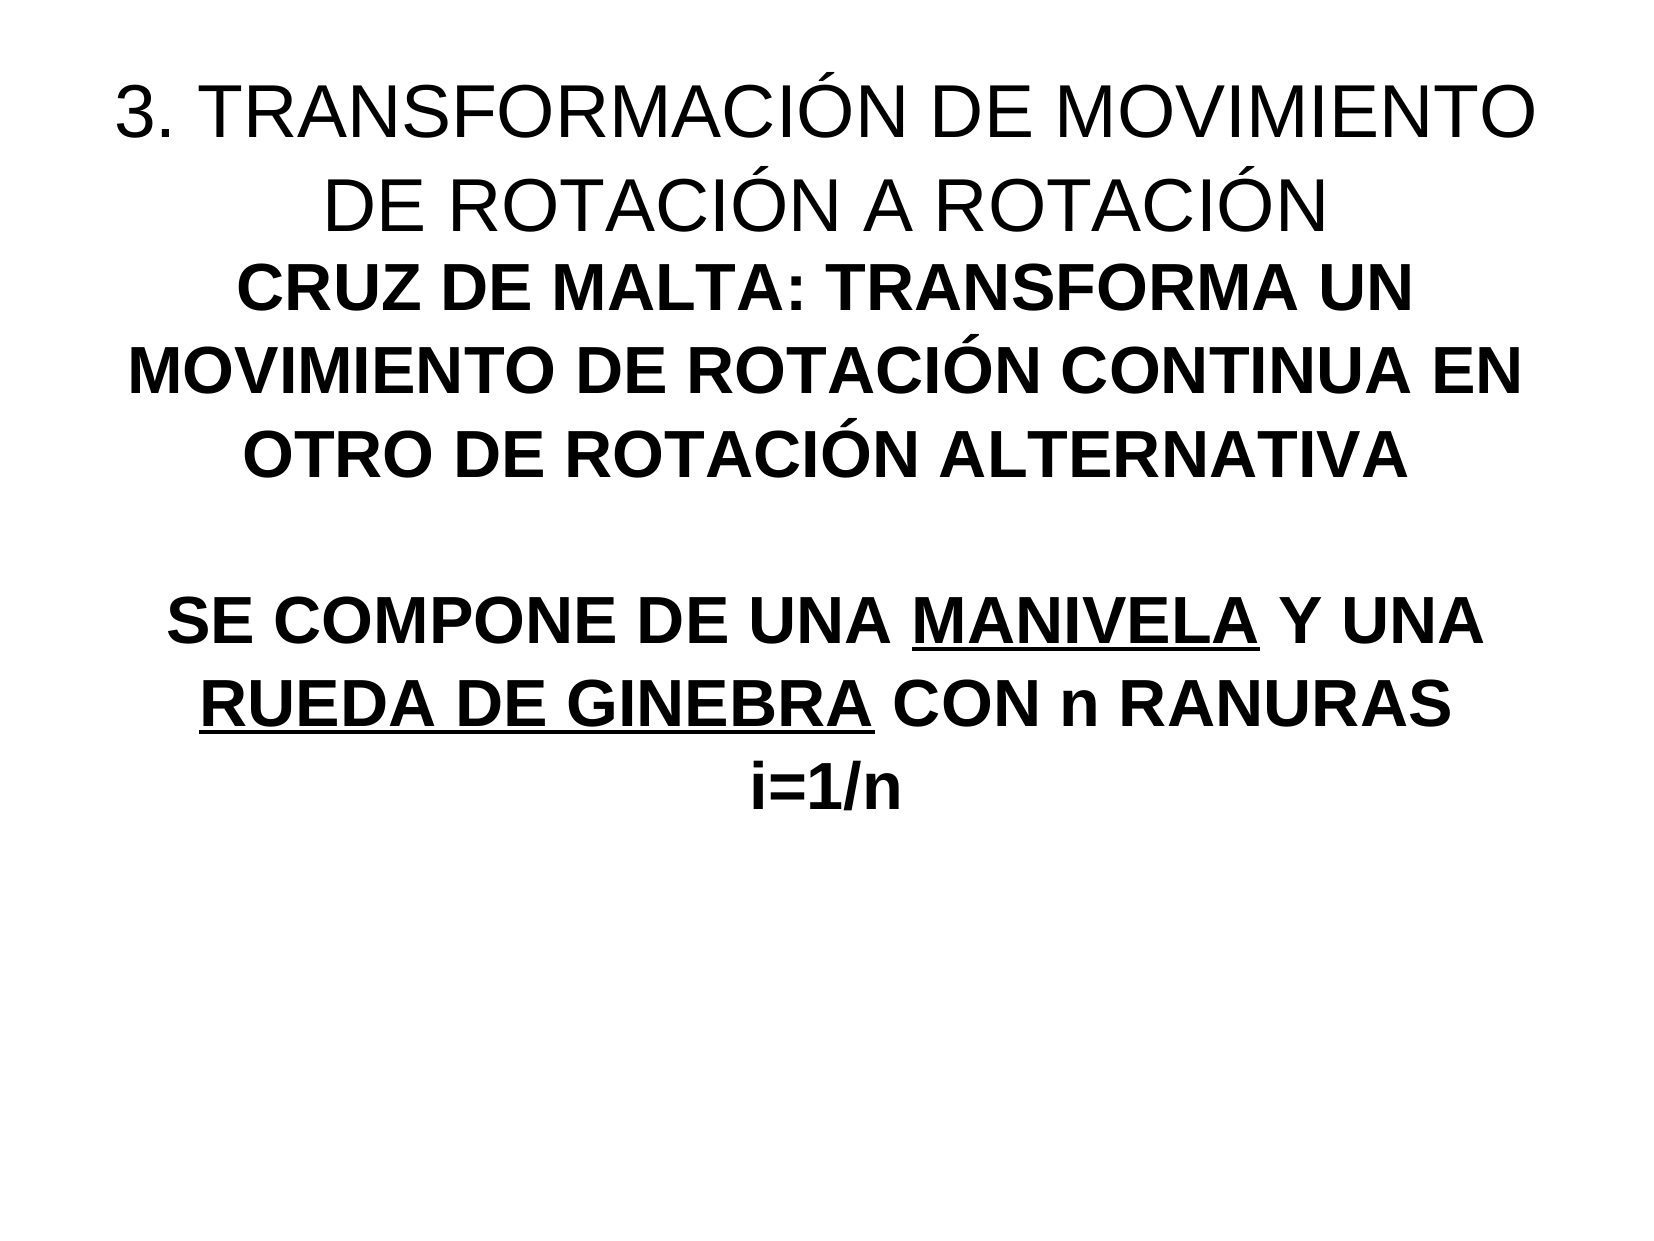

# 3. TRANSFORMACIÓN DE MOVIMIENTO DE ROTACIÓN A ROTACIÓN
CRUZ DE MALTA: TRANSFORMA UN MOVIMIENTO DE ROTACIÓN CONTINUA EN OTRO DE ROTACIÓN ALTERNATIVA
SE COMPONE DE UNA MANIVELA Y UNA RUEDA DE GINEBRA CON n RANURAS
i=1/n